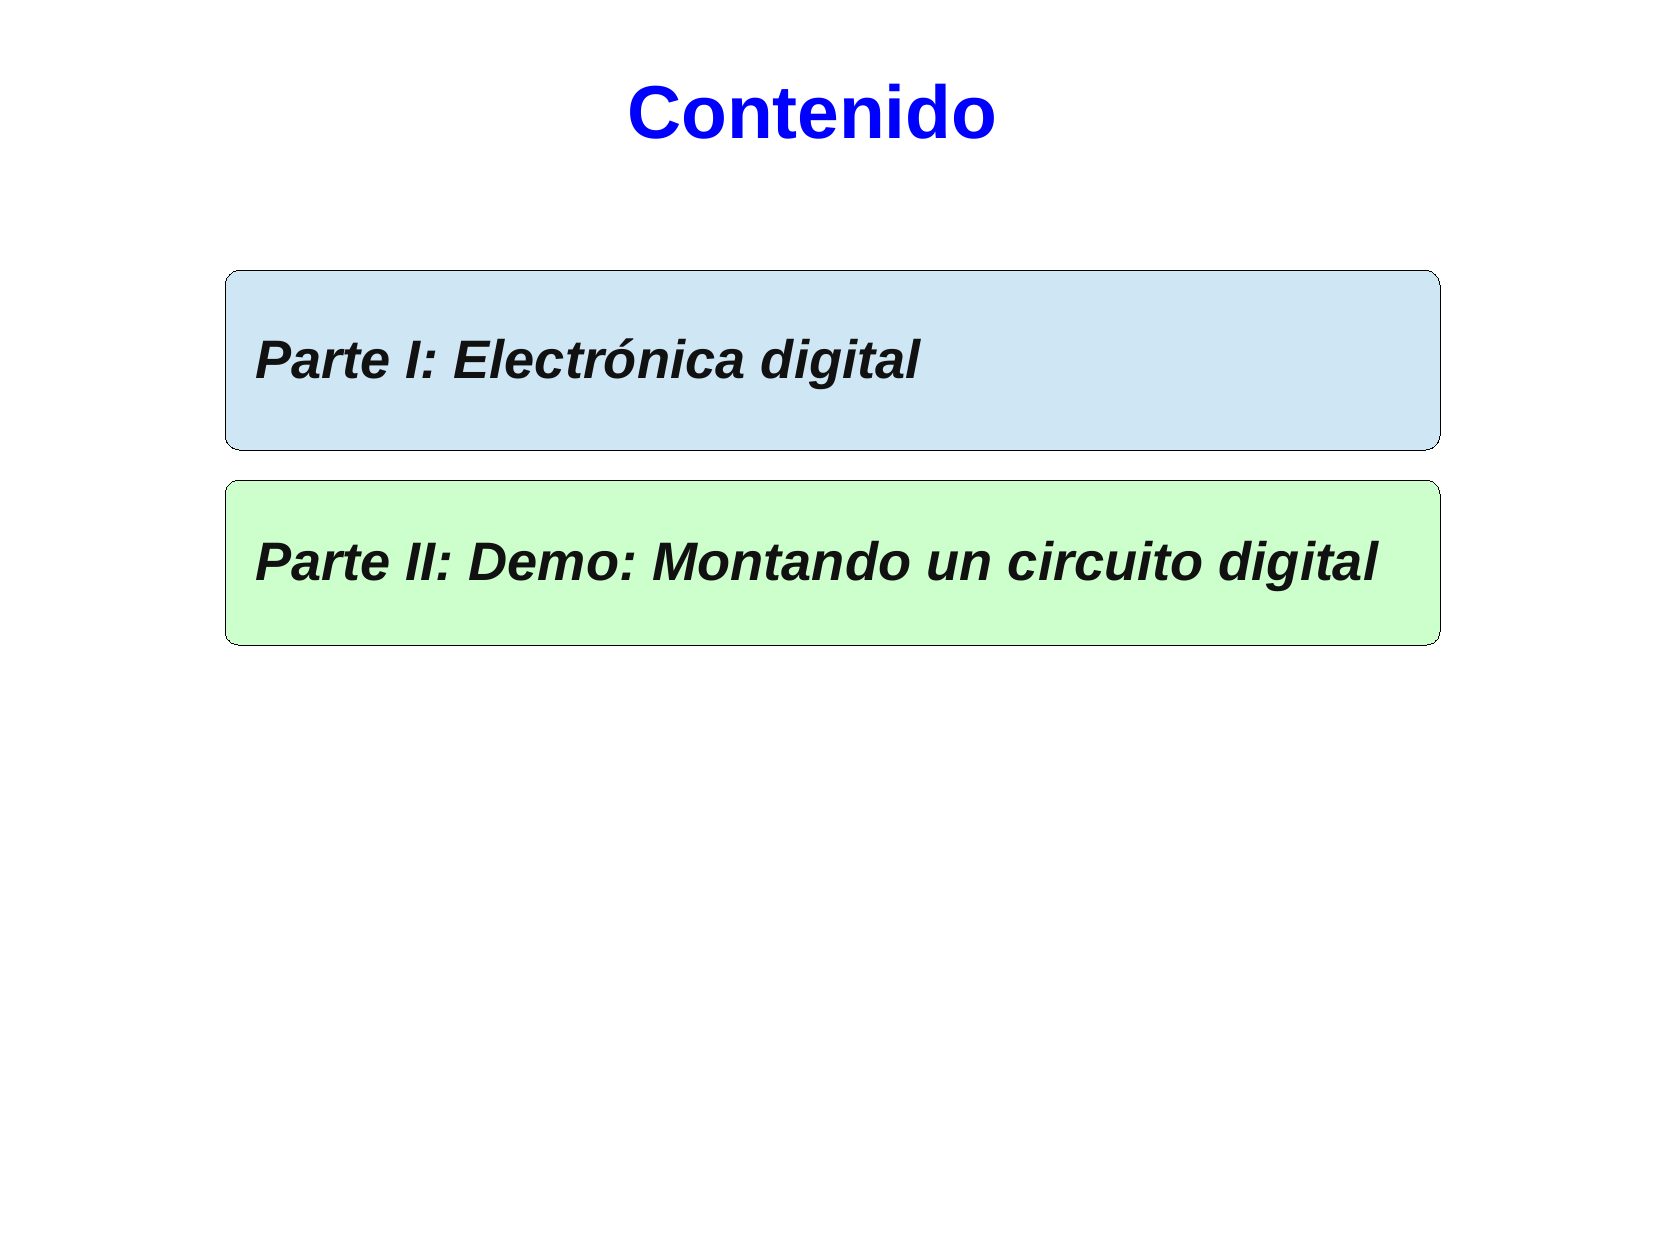

Contenido
Parte I: Electrónica digital
Parte II: Demo: Montando un circuito digital